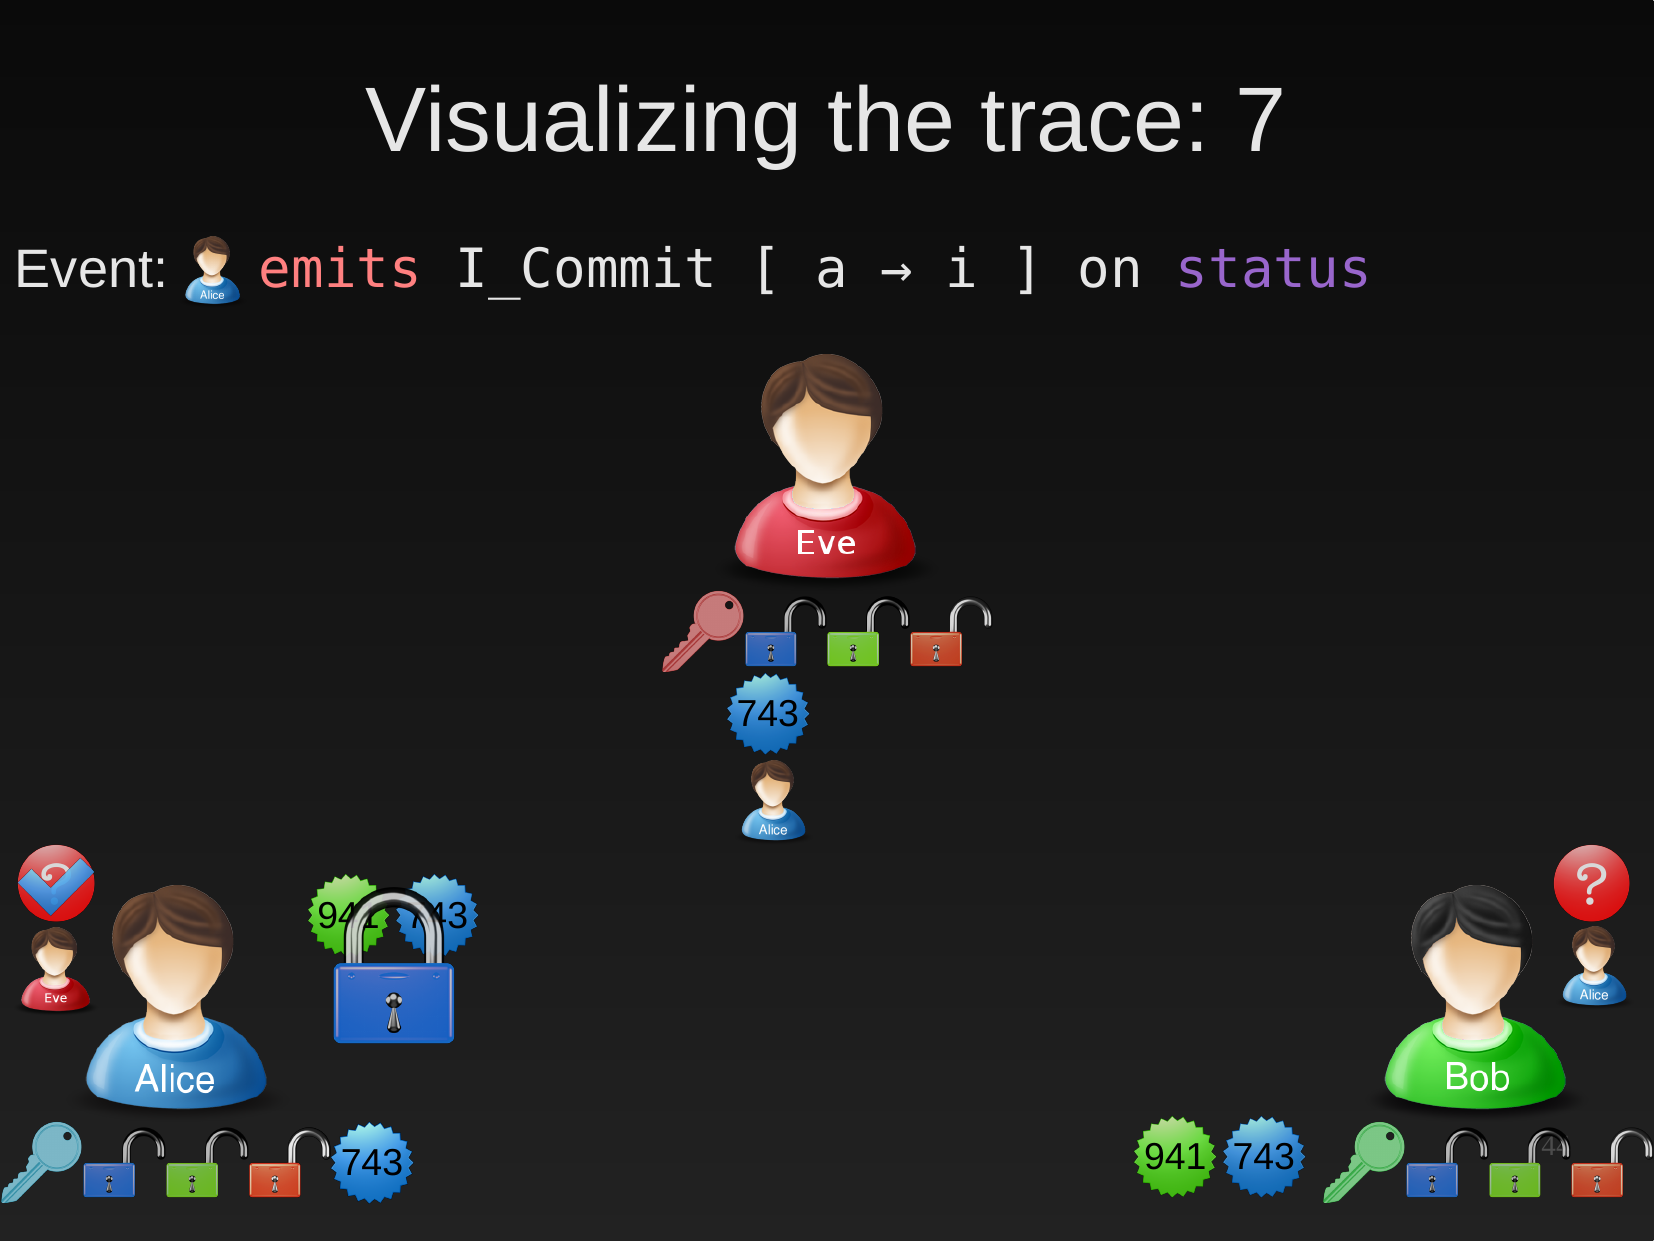

# Visualizing the trace: 7
Event: emits I_Commit [ a → i ] on status
743
941
743
941
743
743
743
44